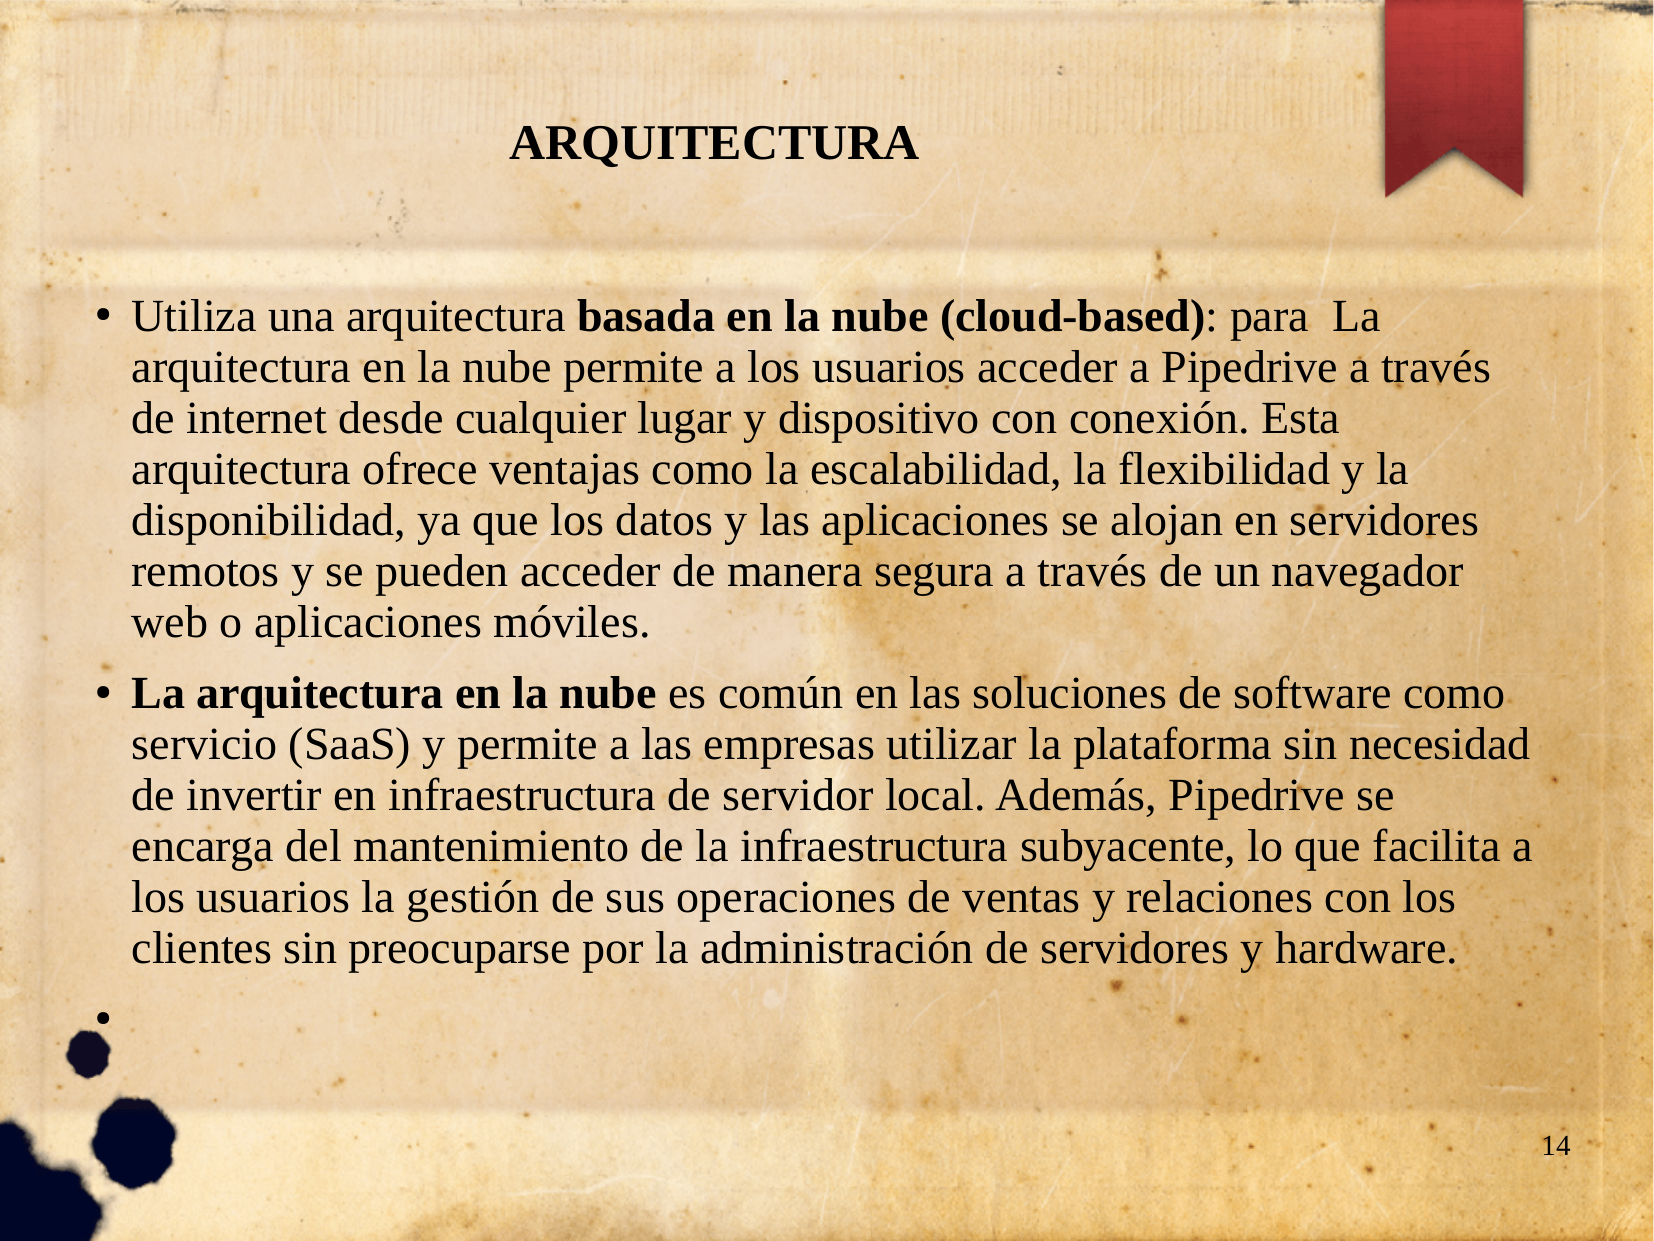

# ARQUITECTURA
Utiliza una arquitectura basada en la nube (cloud-based): para La arquitectura en la nube permite a los usuarios acceder a Pipedrive a través de internet desde cualquier lugar y dispositivo con conexión. Esta arquitectura ofrece ventajas como la escalabilidad, la flexibilidad y la disponibilidad, ya que los datos y las aplicaciones se alojan en servidores remotos y se pueden acceder de manera segura a través de un navegador web o aplicaciones móviles.
La arquitectura en la nube es común en las soluciones de software como servicio (SaaS) y permite a las empresas utilizar la plataforma sin necesidad de invertir en infraestructura de servidor local. Además, Pipedrive se encarga del mantenimiento de la infraestructura subyacente, lo que facilita a los usuarios la gestión de sus operaciones de ventas y relaciones con los clientes sin preocuparse por la administración de servidores y hardware.
14